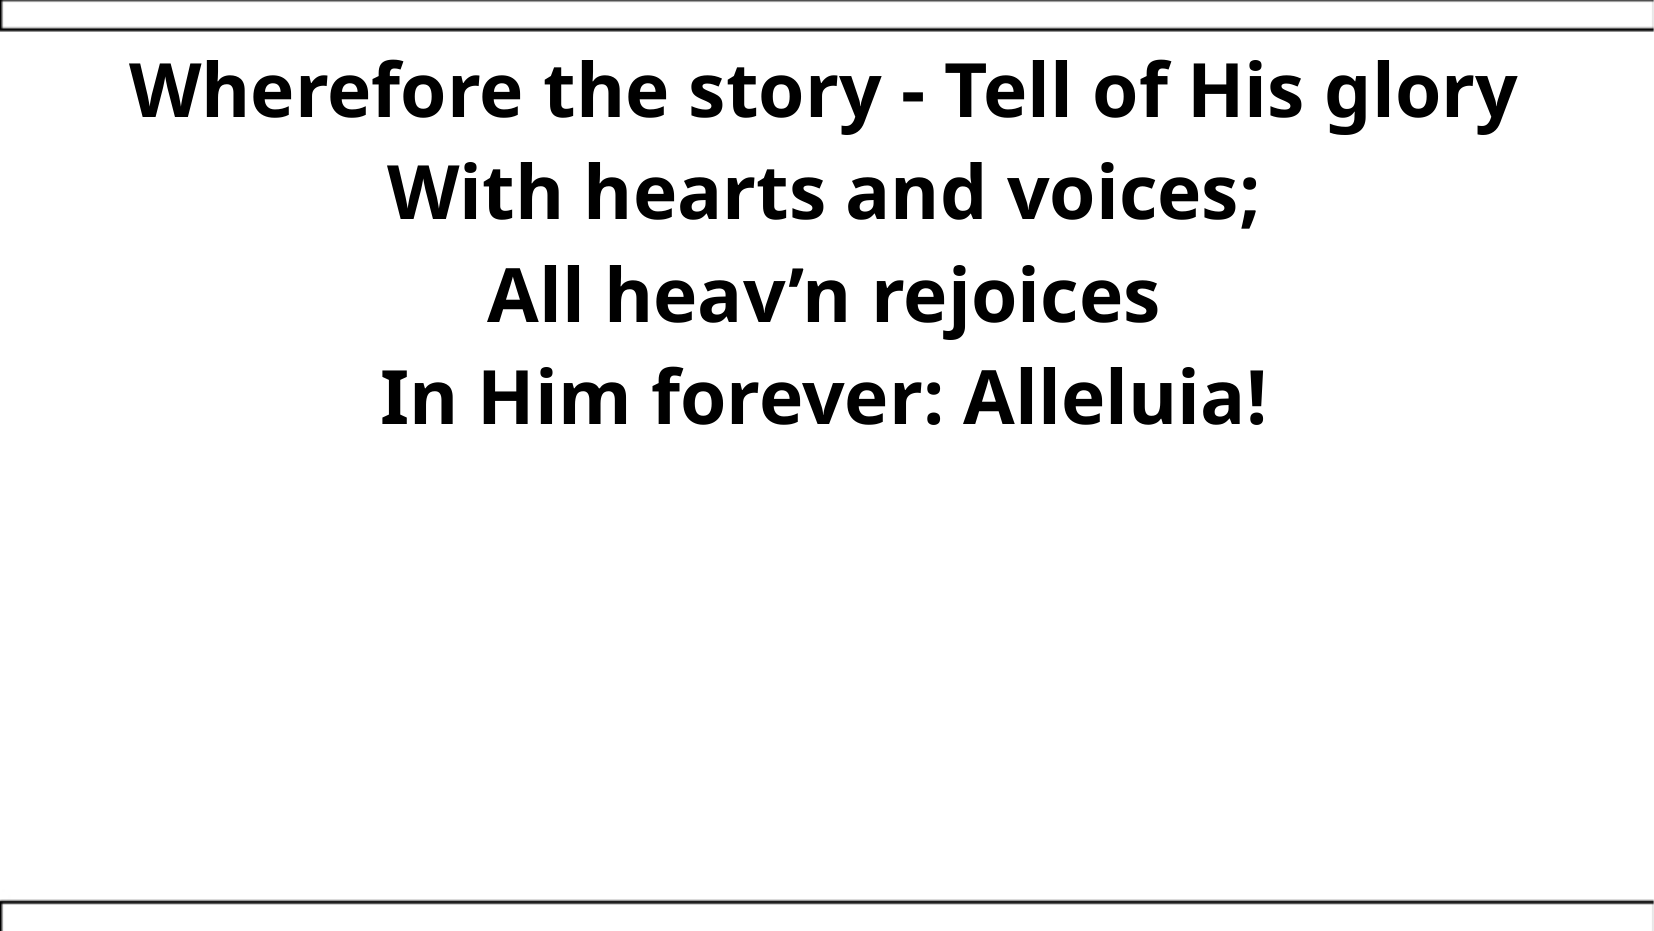

Wherefore the story - Tell of His glory With hearts and voices;
All heav’n rejoices
In Him forever: Alleluia!